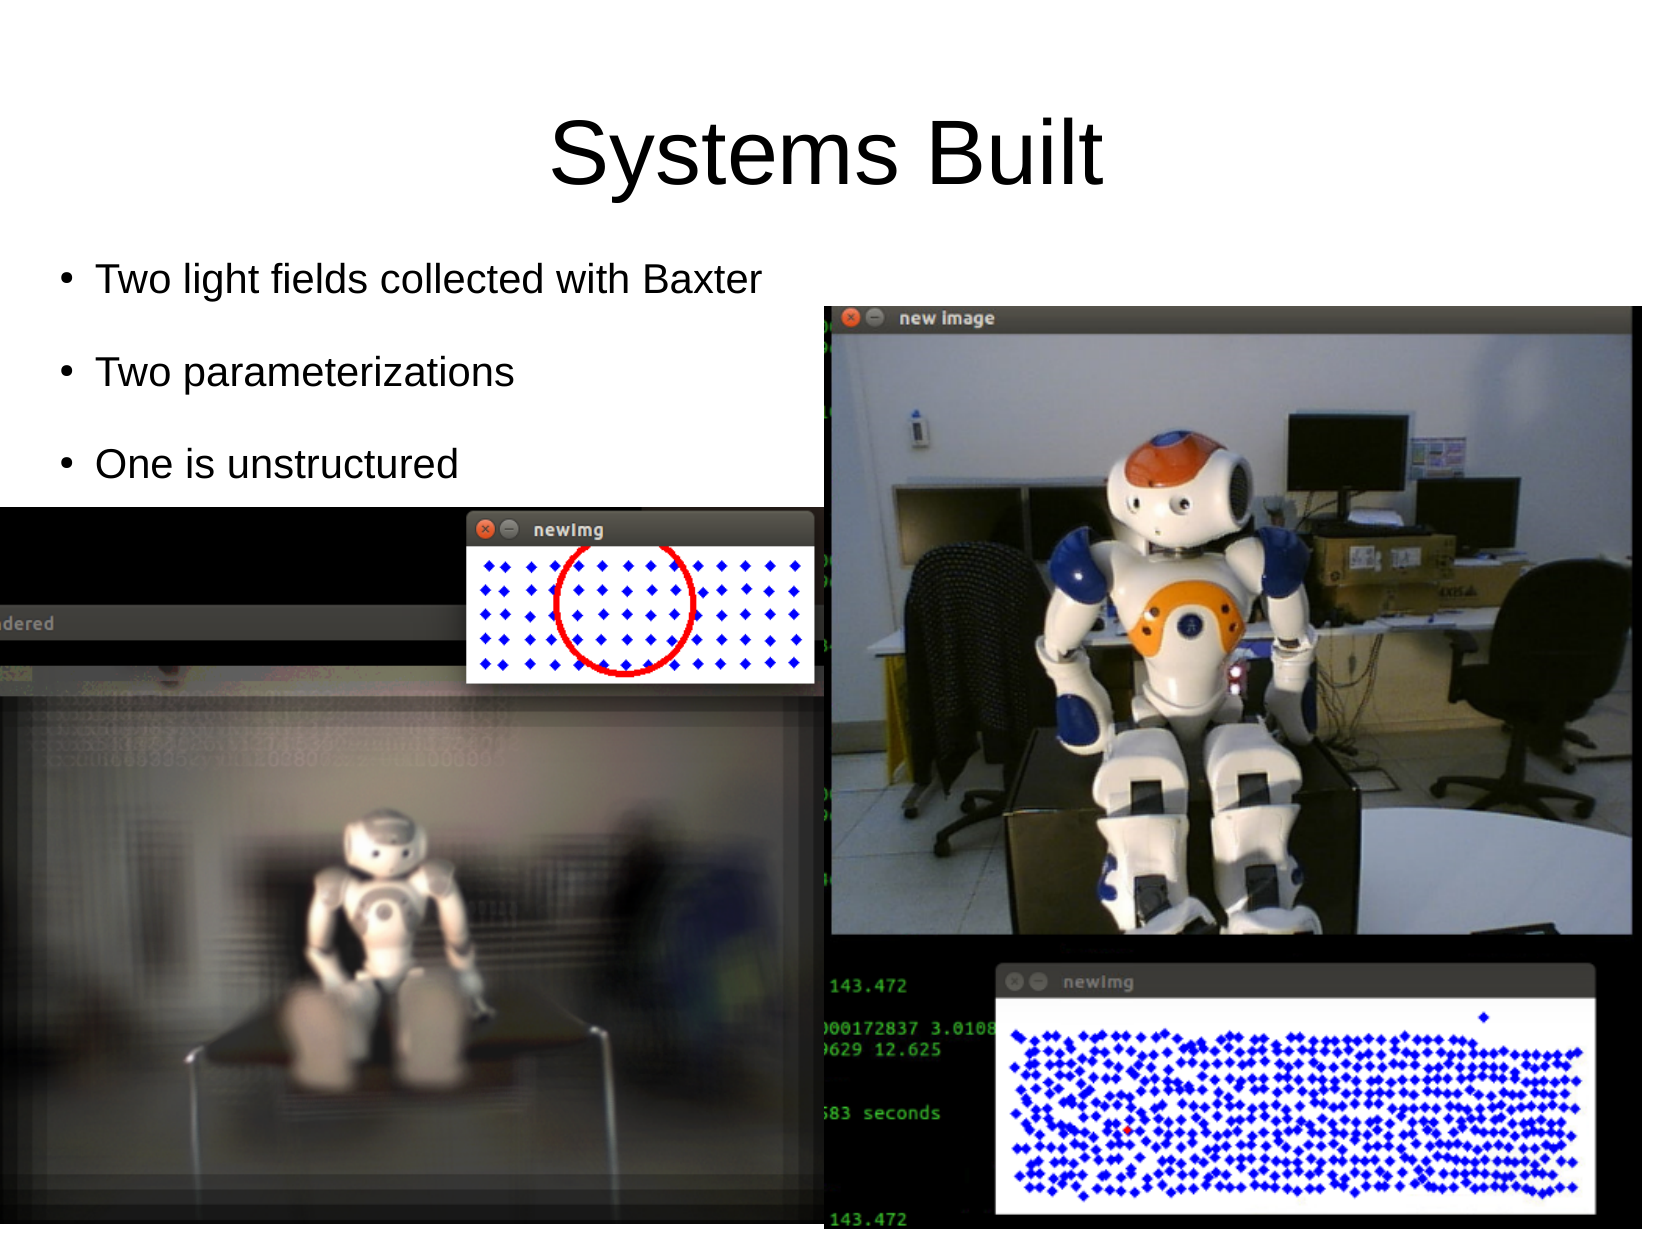

# Systems Built
Two light fields collected with Baxter
Two parameterizations
One is unstructured